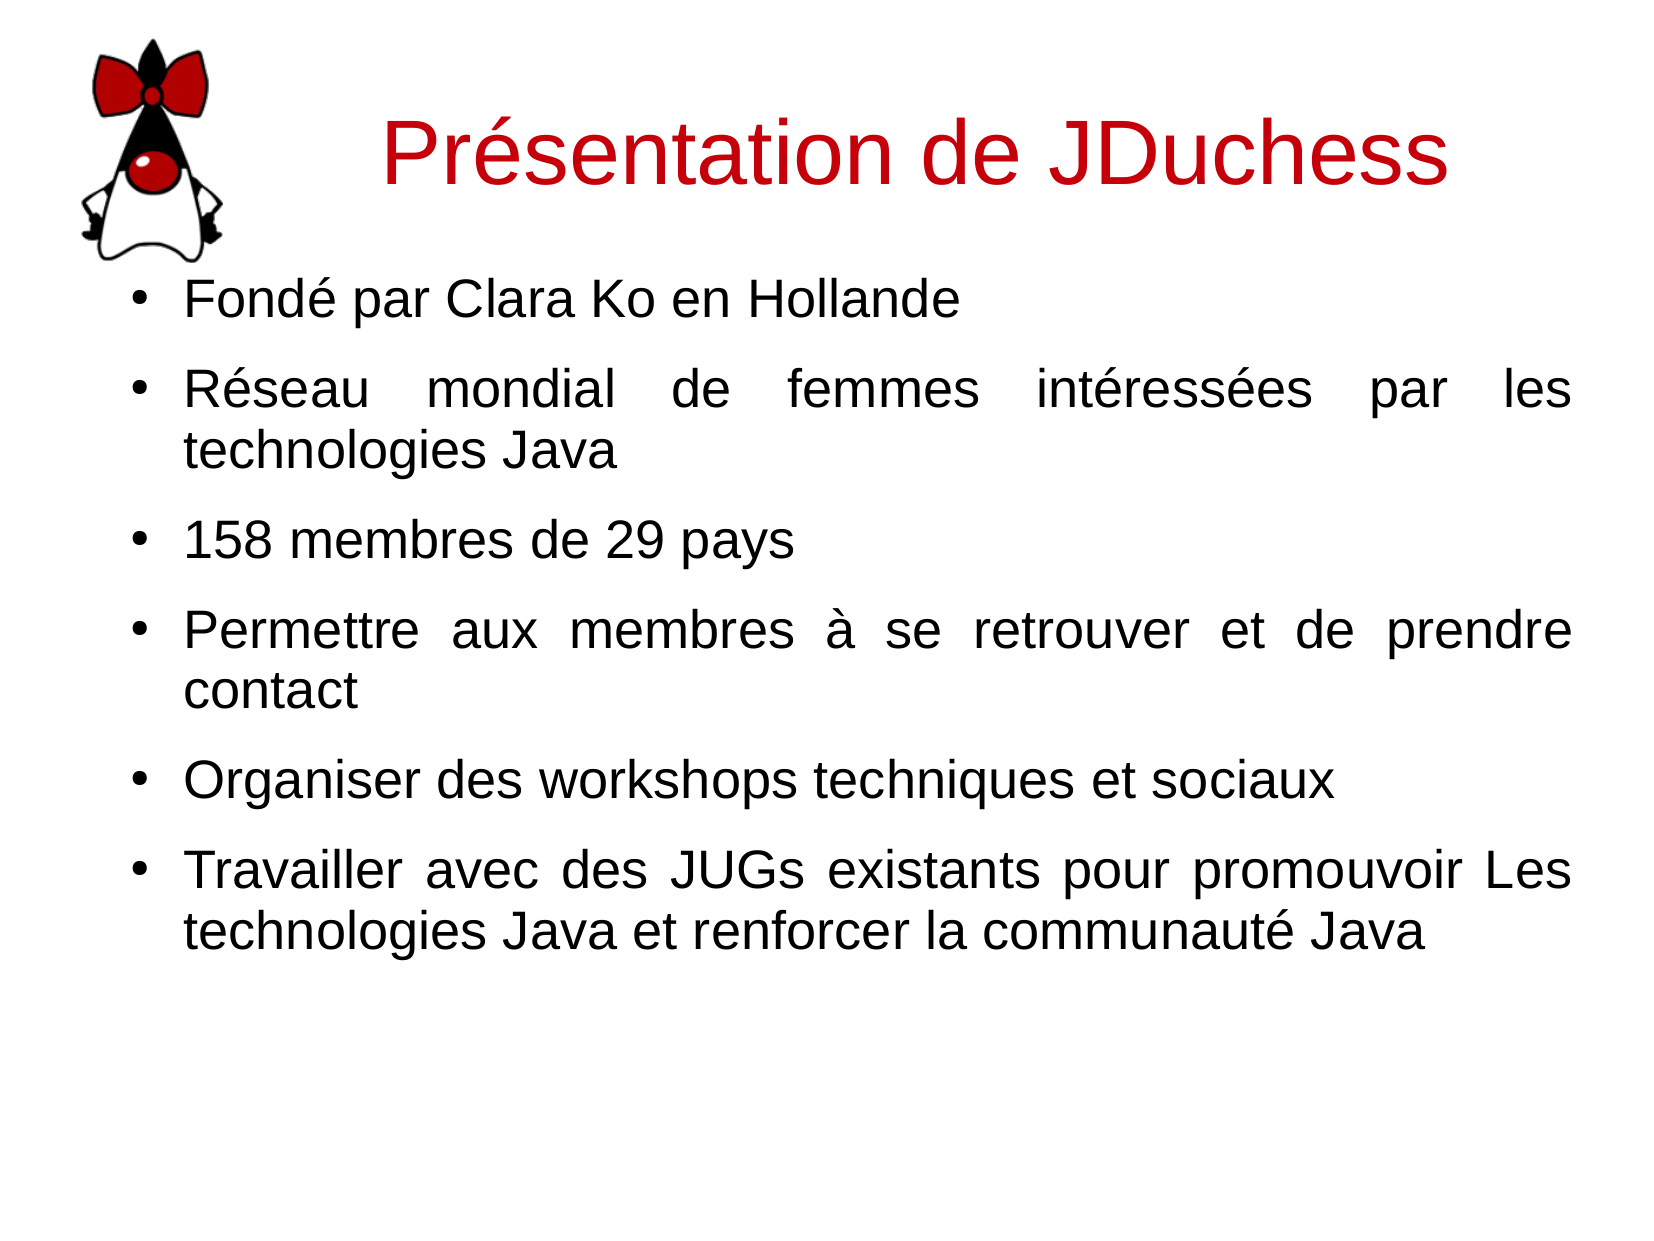

# Présentation de JDuchess
Fondé par Clara Ko en Hollande
Réseau mondial de femmes intéressées par les technologies Java
158 membres de 29 pays
Permettre aux membres à se retrouver et de prendre contact
Organiser des workshops techniques et sociaux
Travailler avec des JUGs existants pour promouvoir Les technologies Java et renforcer la communauté Java